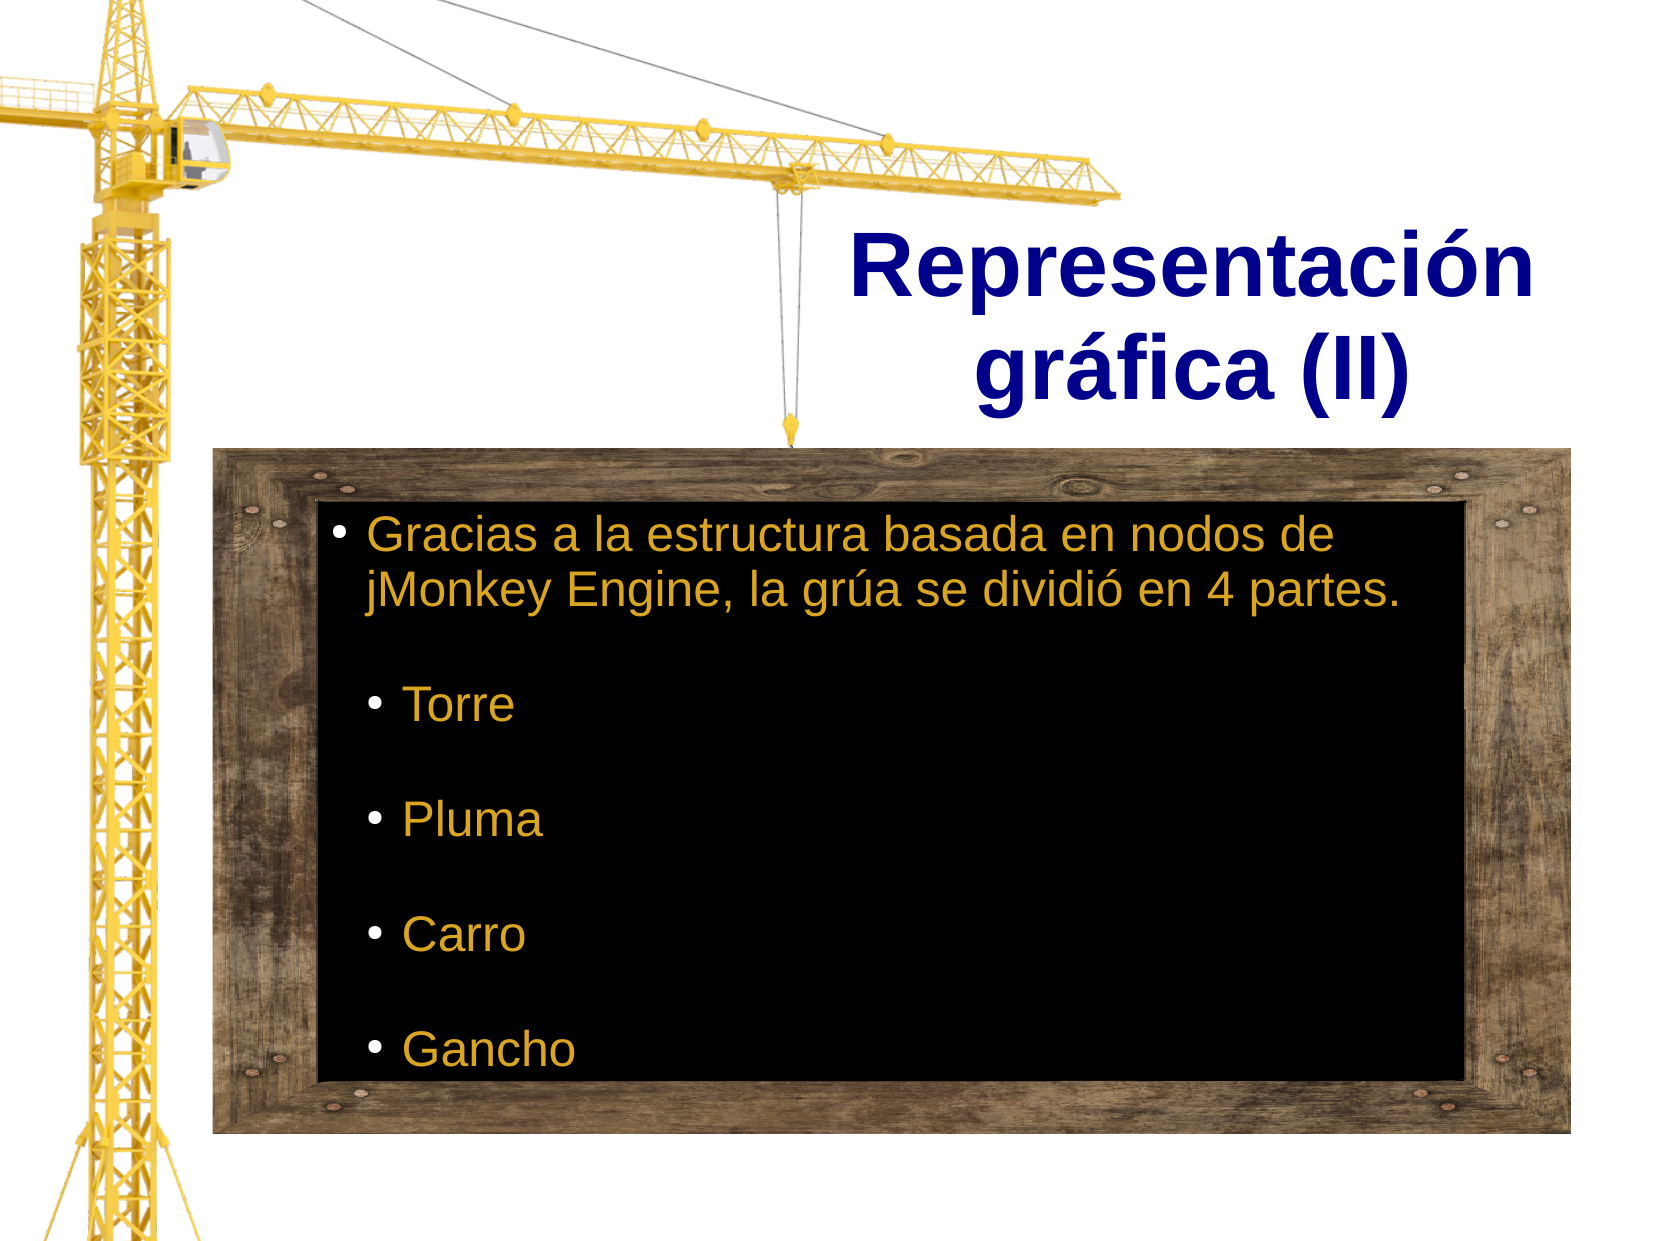

# Representación gráfica (II)
Gracias a la estructura basada en nodos de jMonkey Engine, la grúa se dividió en 4 partes.
Torre
Pluma
Carro
Gancho